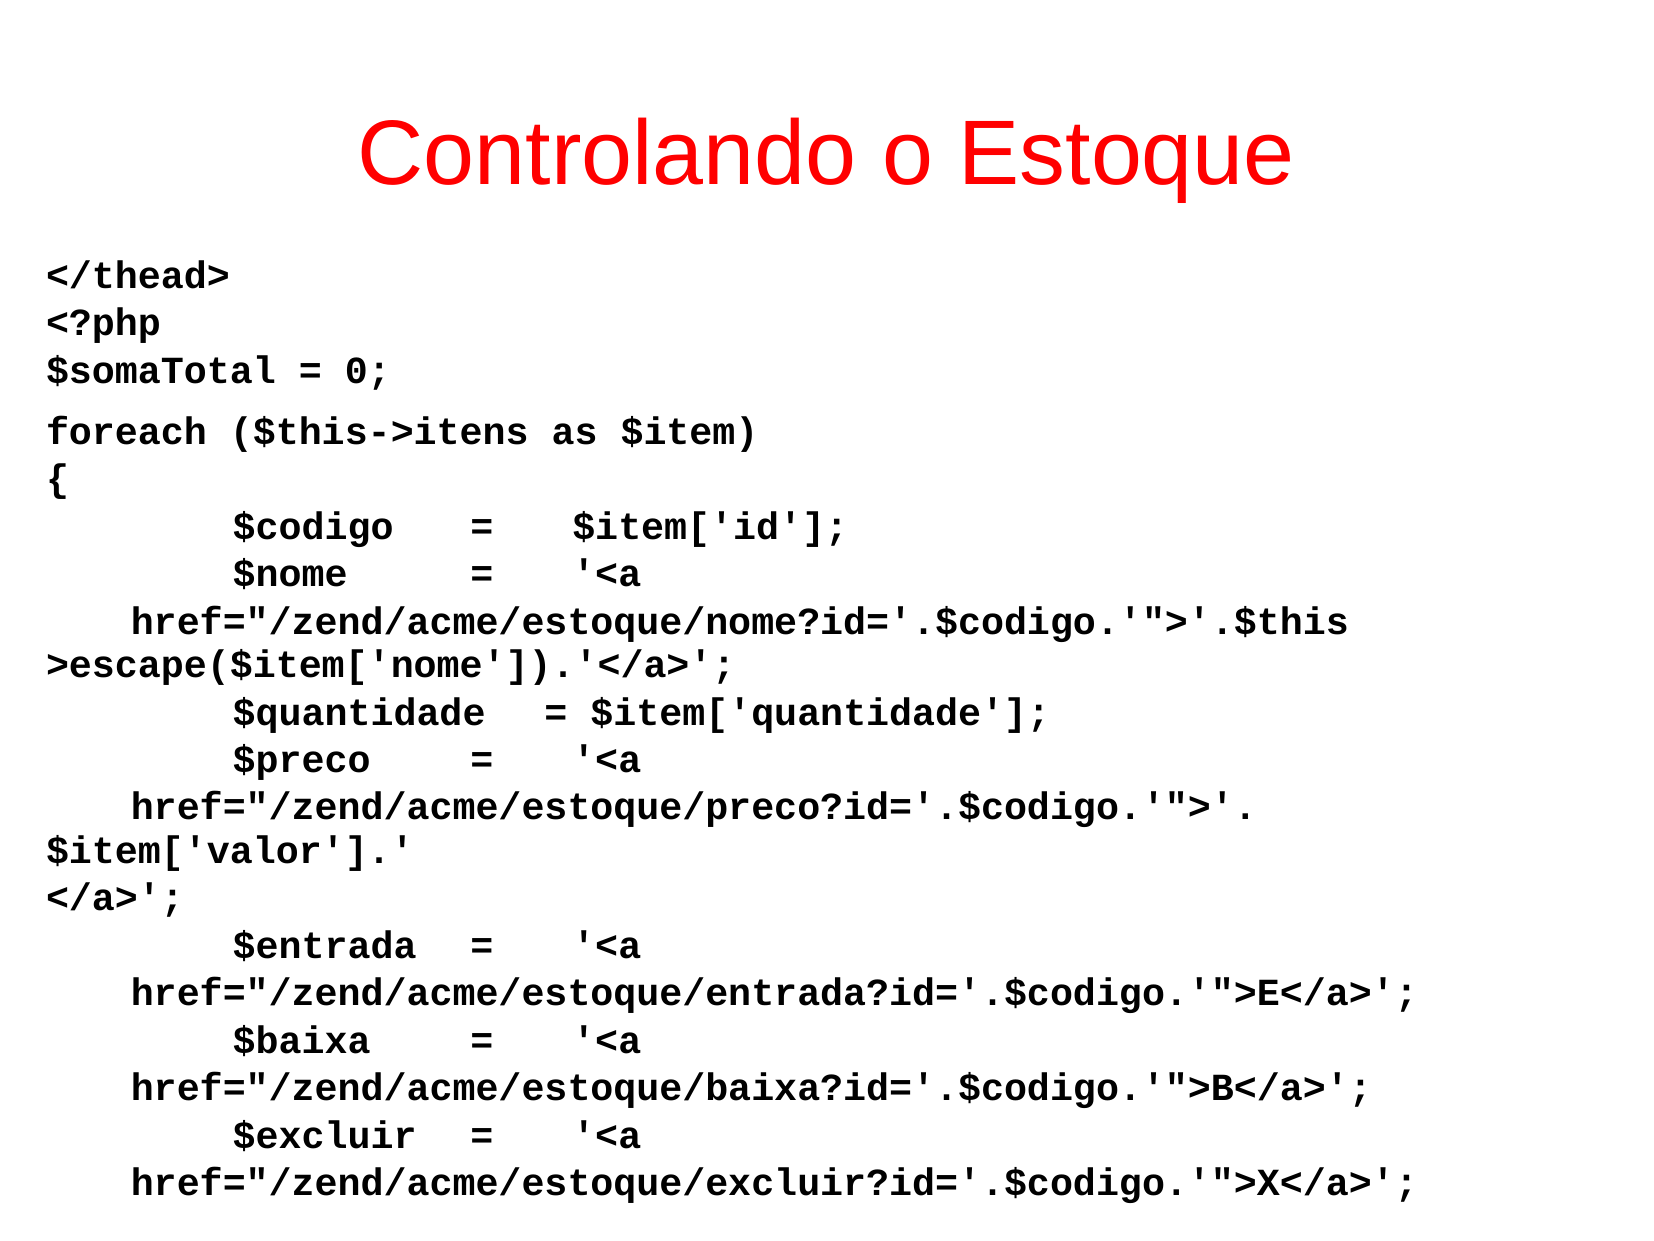

# Controlando o Estoque
</thead>
<?php
$somaTotal = 0;
foreach ($this->itens as $item)
{
 				 	 	 	 		$codigo	 				 			= 										 	$item['id'];
 			 	 		 		$nome		 		 			 					= 							 	'<a
 	 		href="/zend/acme/estoque/nome?id='.$codigo.'">'.$this >escape($item['nome']).'</a>';
 					 	 	 			$quantidade 	 = $item['quantidade'];
 			 	 	 			 		$preco 							 		 												= 	 		'<a
 	 		href="/zend/acme/estoque/preco?id='.$codigo.'">'.$item['valor'].'
</a>';
 				 	 	 		$entrada					 		= 								'<a
 			 	href="/zend/acme/estoque/entrada?id='.$codigo.'">E</a>';
 		 		 	 	 	$baixa 					 		 	= 							'<a
 	 		href="/zend/acme/estoque/baixa?id='.$codigo.'">B</a>';
 			 		 	 	 	$excluir 		= 		 								'<a
 	 		href="/zend/acme/estoque/excluir?id='.$codigo.'">X</a>';